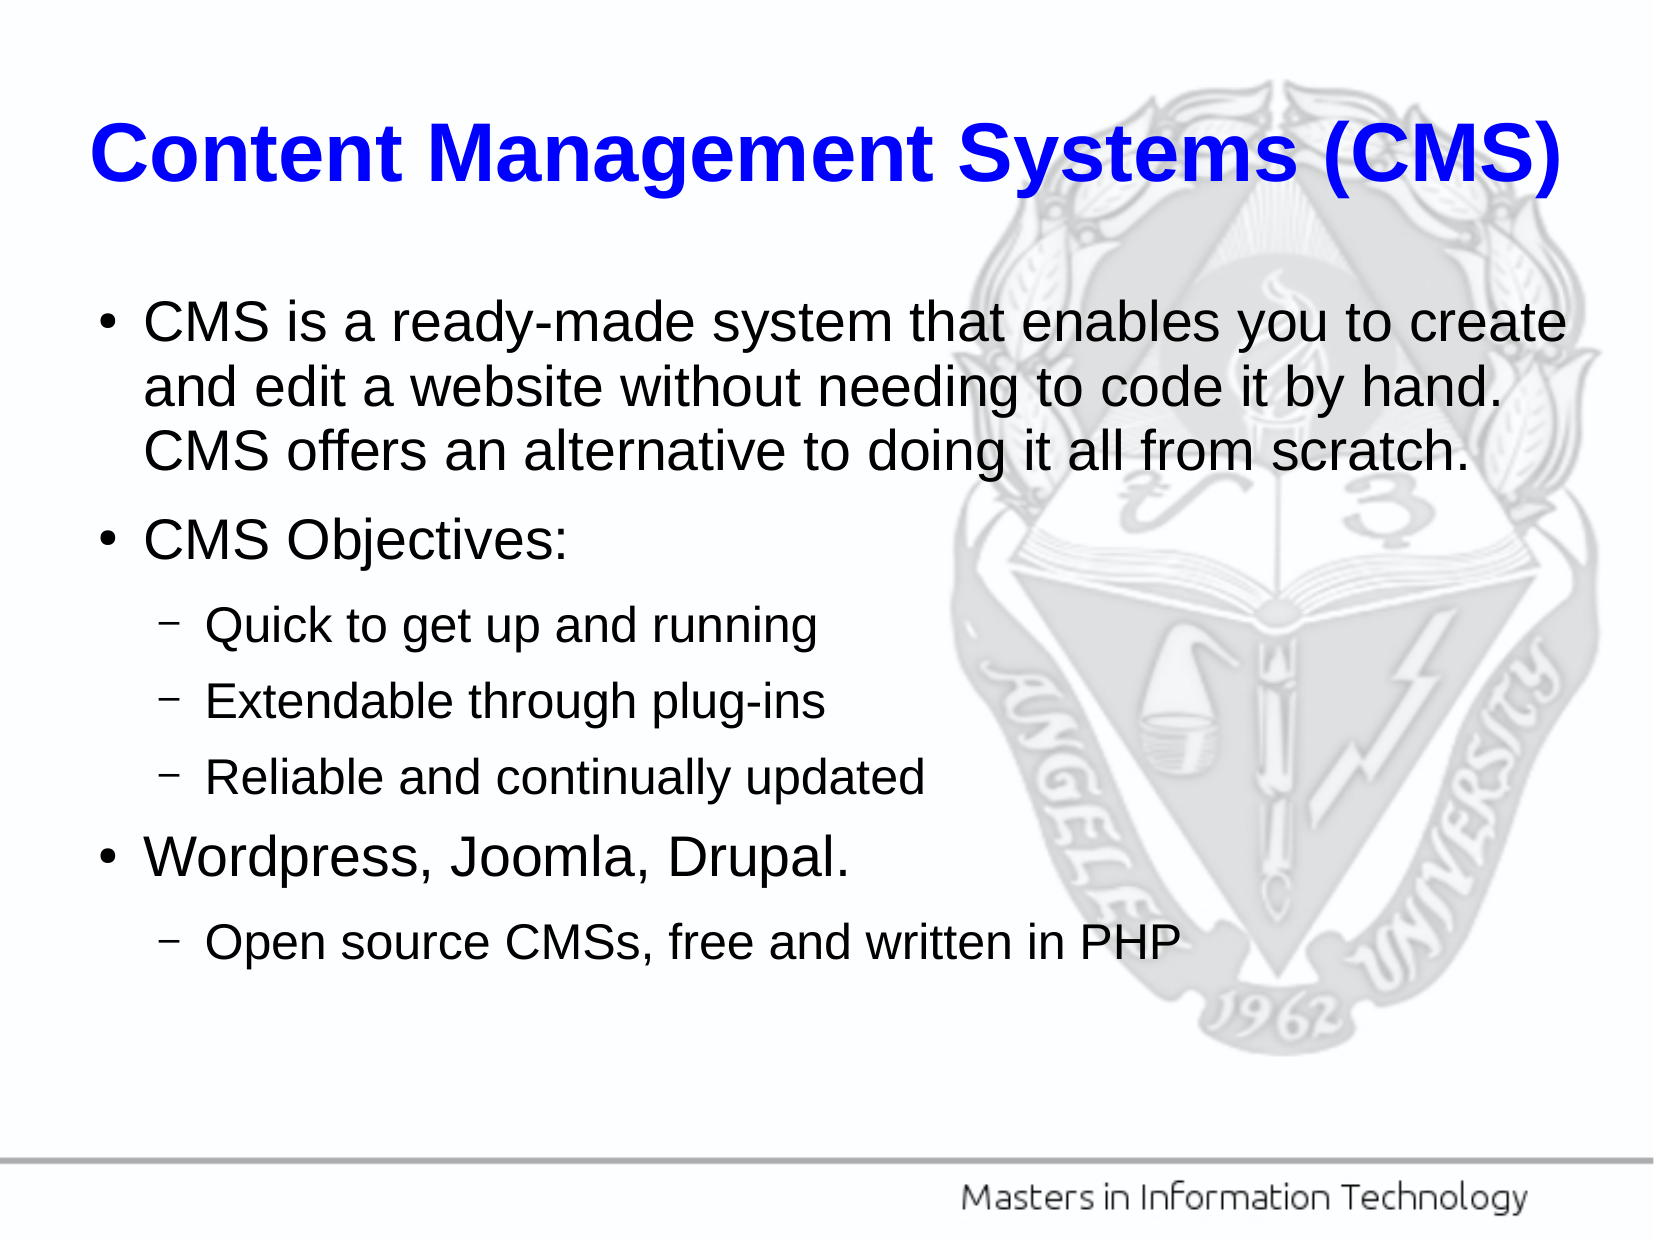

# Content Management Systems (CMS)
CMS is a ready-made system that enables you to create and edit a website without needing to code it by hand. CMS offers an alternative to doing it all from scratch.
CMS Objectives:
Quick to get up and running
Extendable through plug-ins
Reliable and continually updated
Wordpress, Joomla, Drupal.
Open source CMSs, free and written in PHP